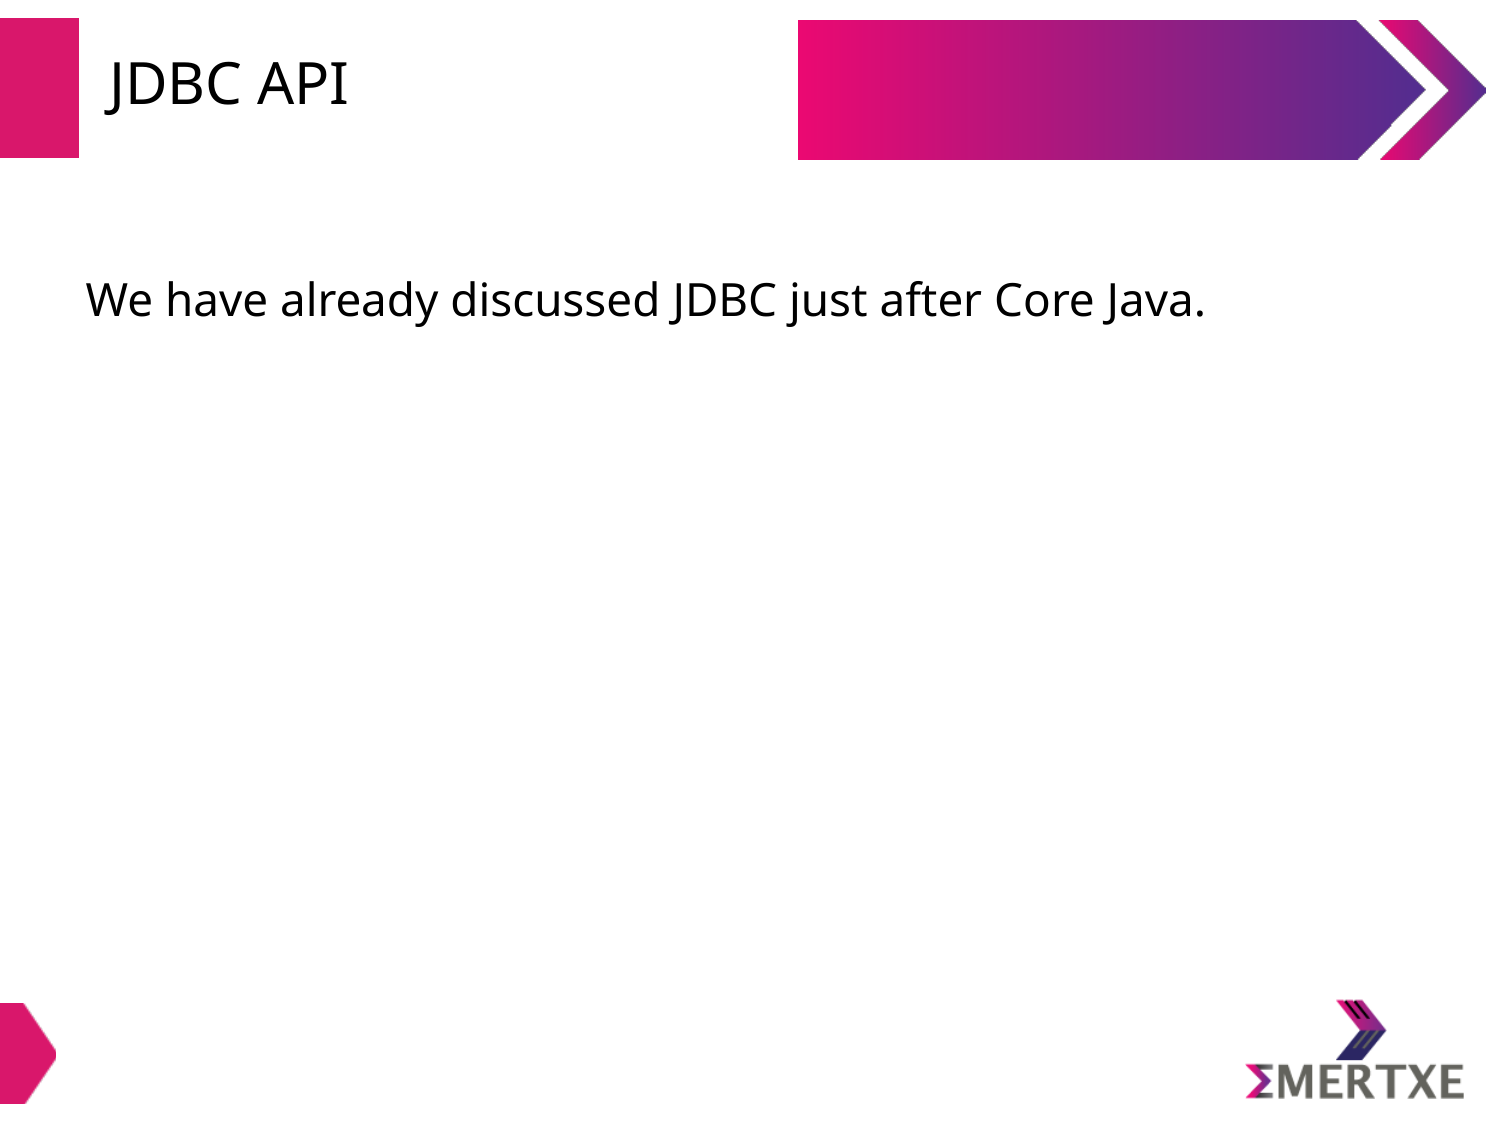

JDBC API
We have already discussed JDBC just after Core Java.